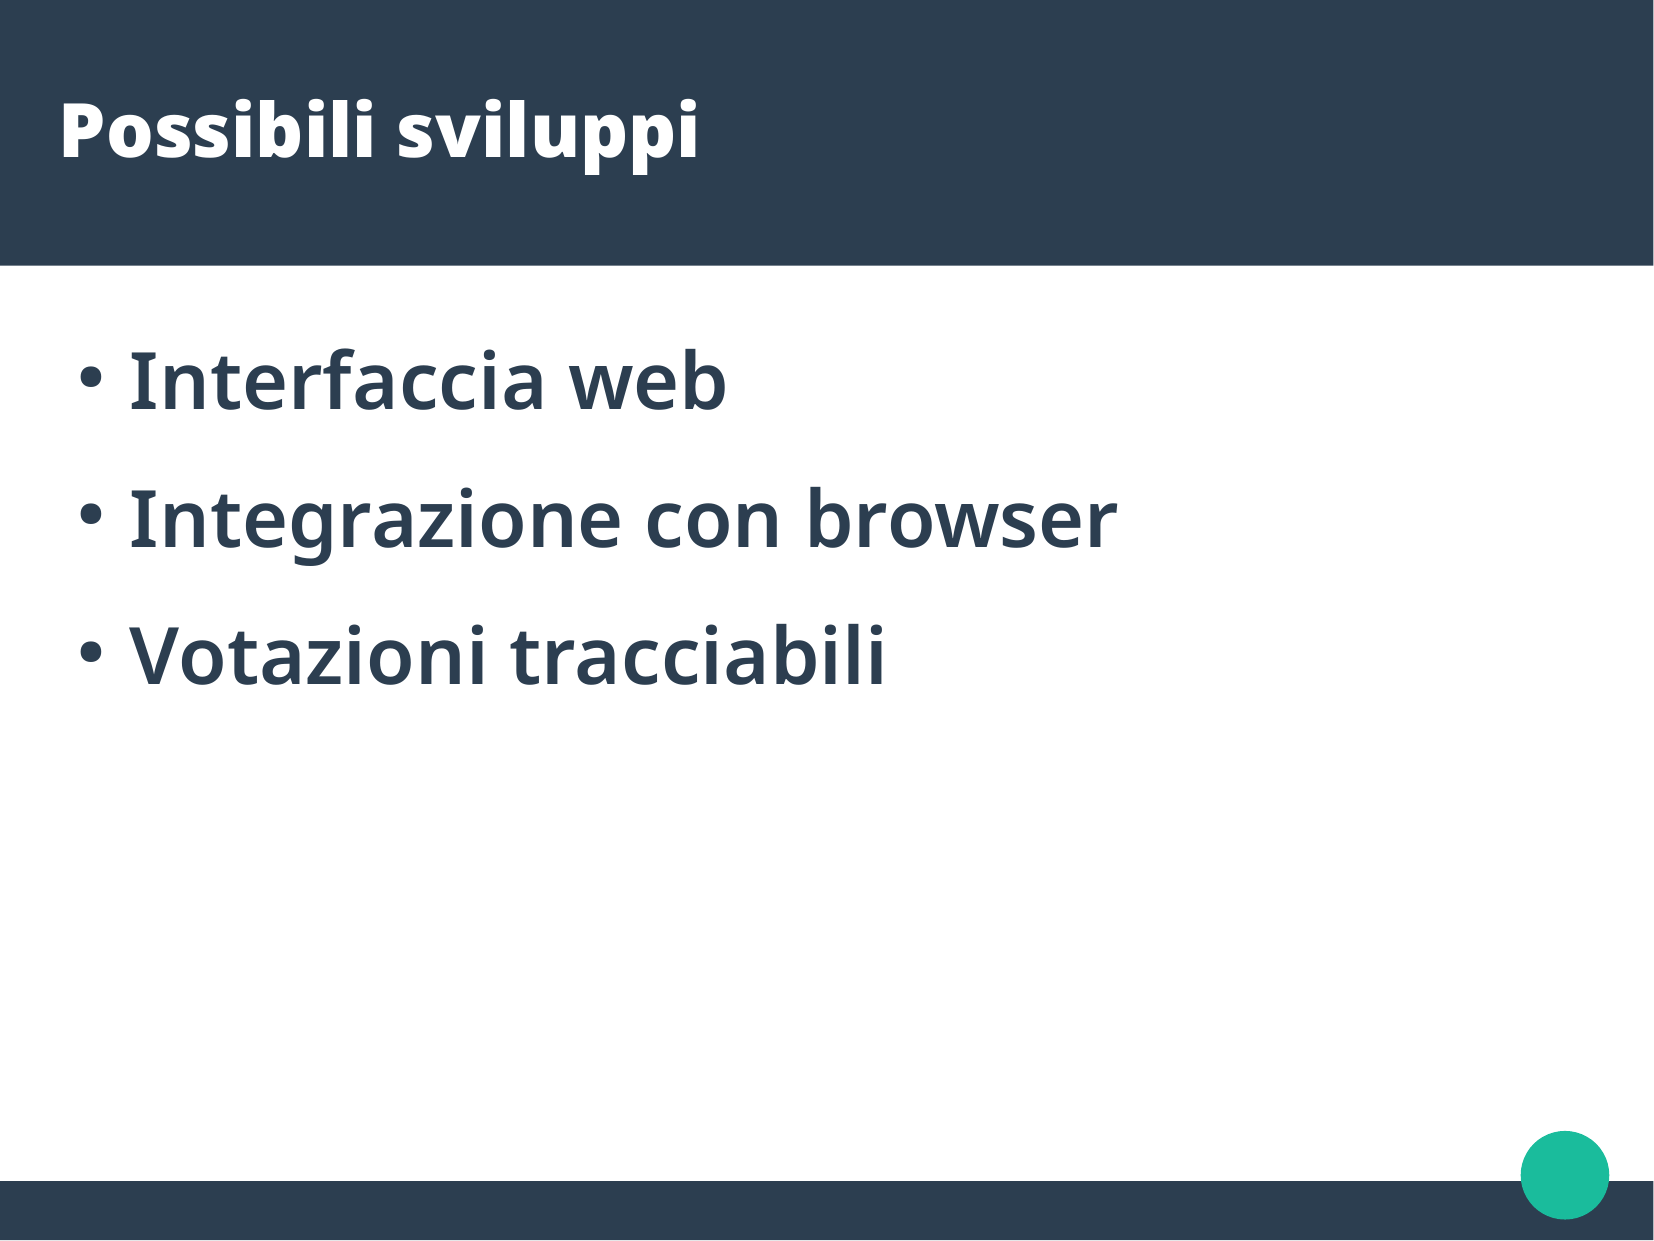

# Possibili sviluppi
Interfaccia web
Integrazione con browser
Votazioni tracciabili